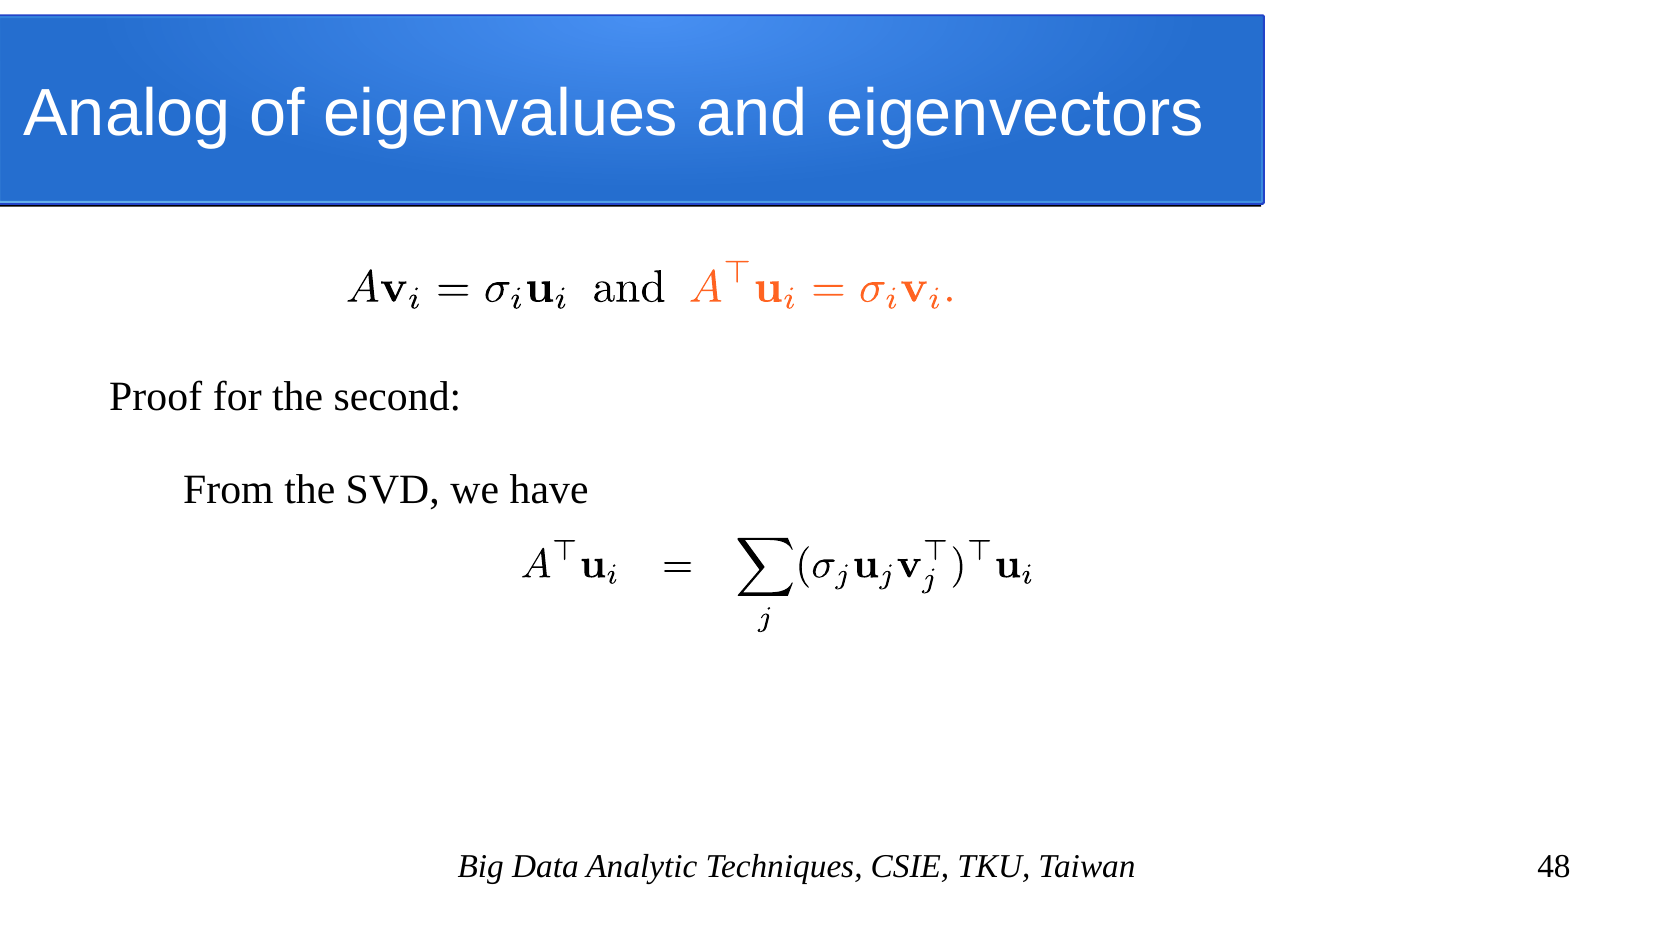

# Analog of eigenvalues and eigenvectors
Proof for the second:
	From the SVD, we have
Big Data Analytic Techniques, CSIE, TKU, Taiwan
48